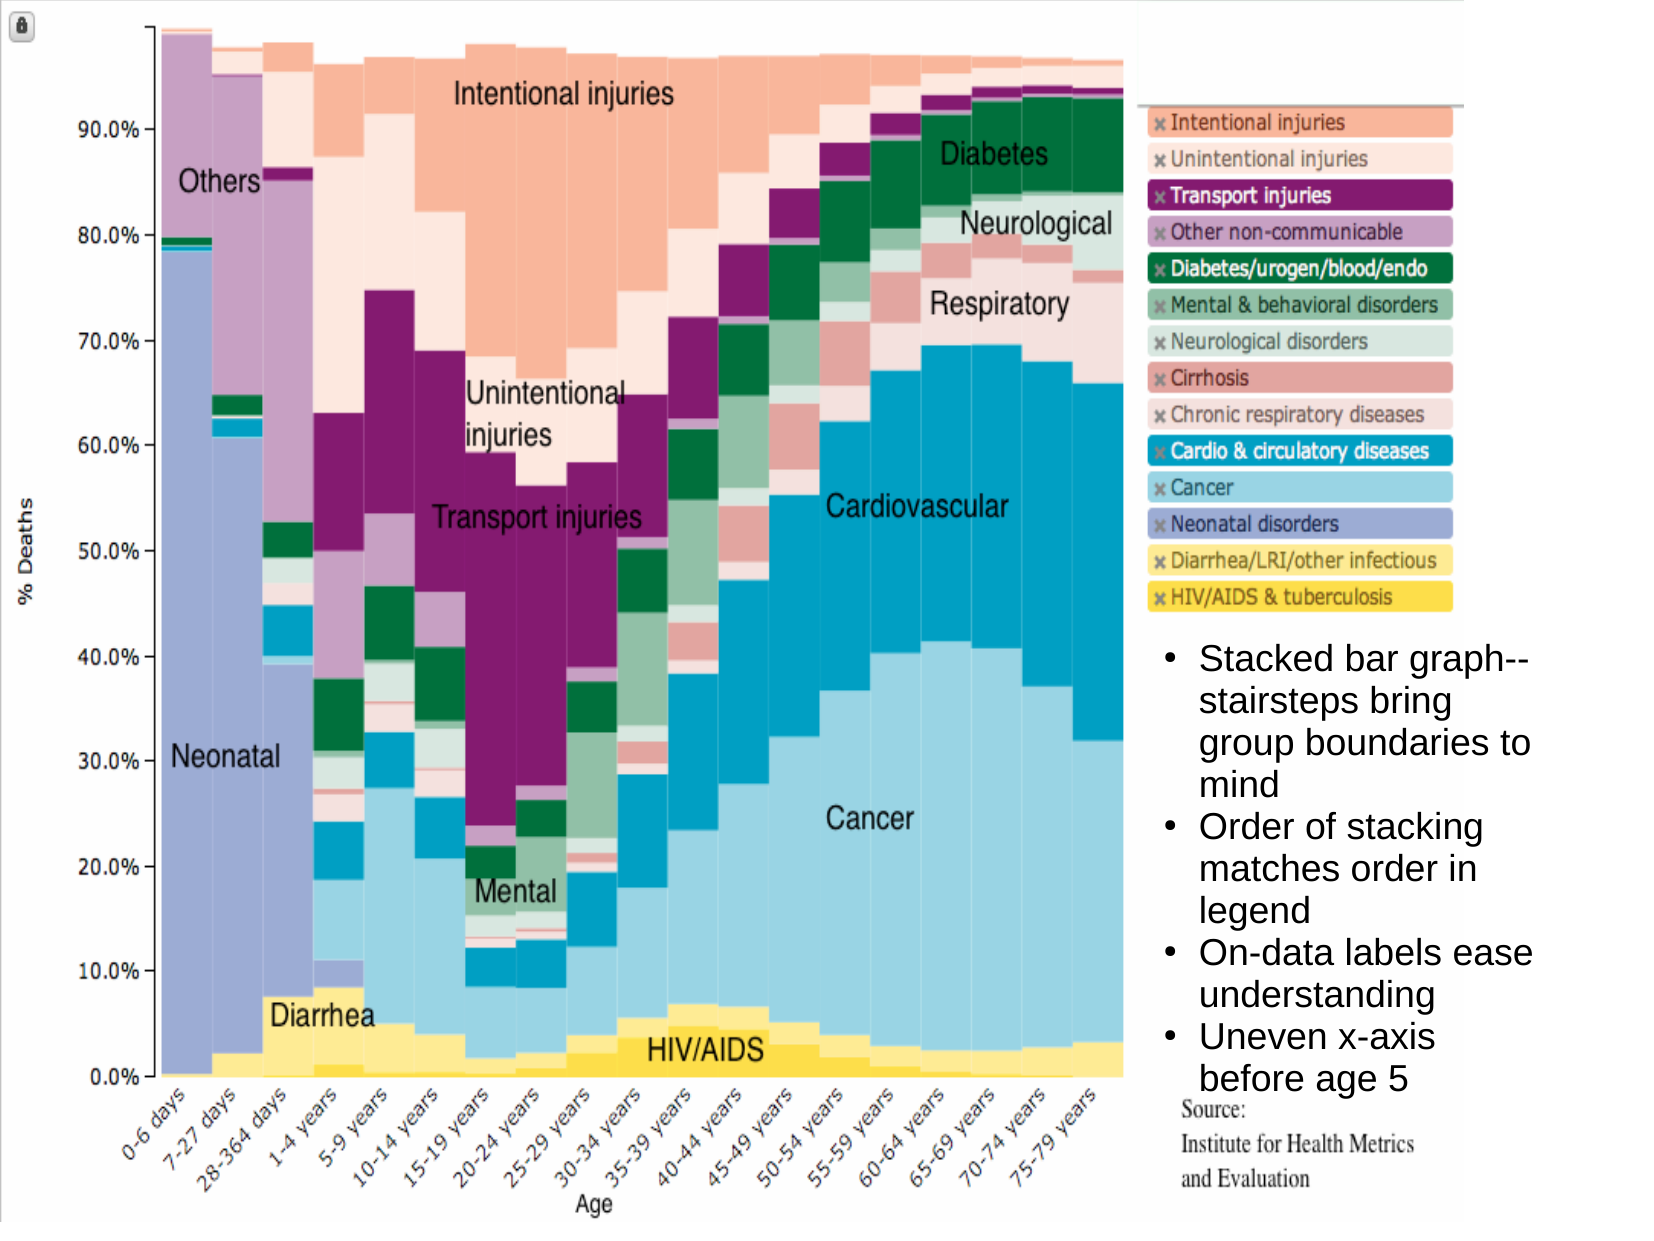

Stacked bar graph--stairsteps bring group boundaries to mind
Order of stacking matches order in legend
On-data labels ease understanding
Uneven x-axis before age 5